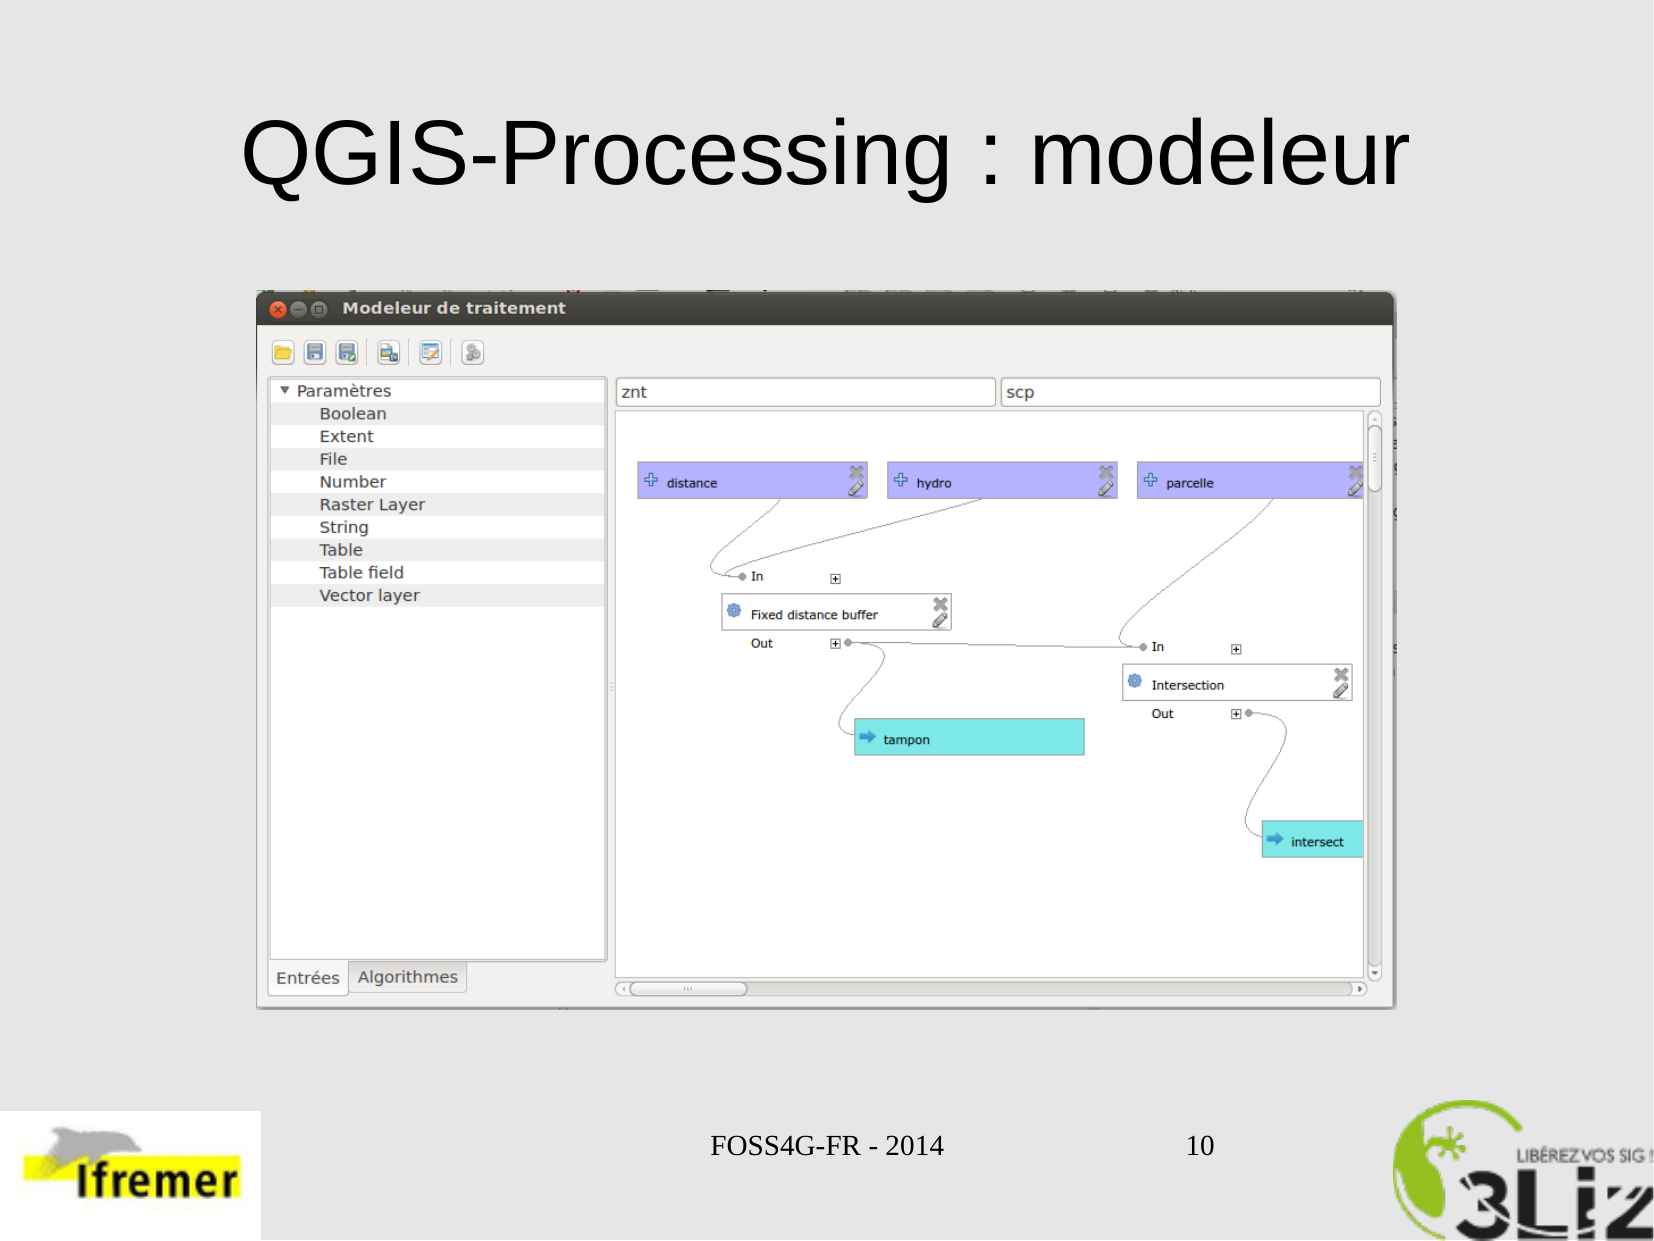

# QGIS-Processing : modeleur
FOSS4G-FR - 2014
10